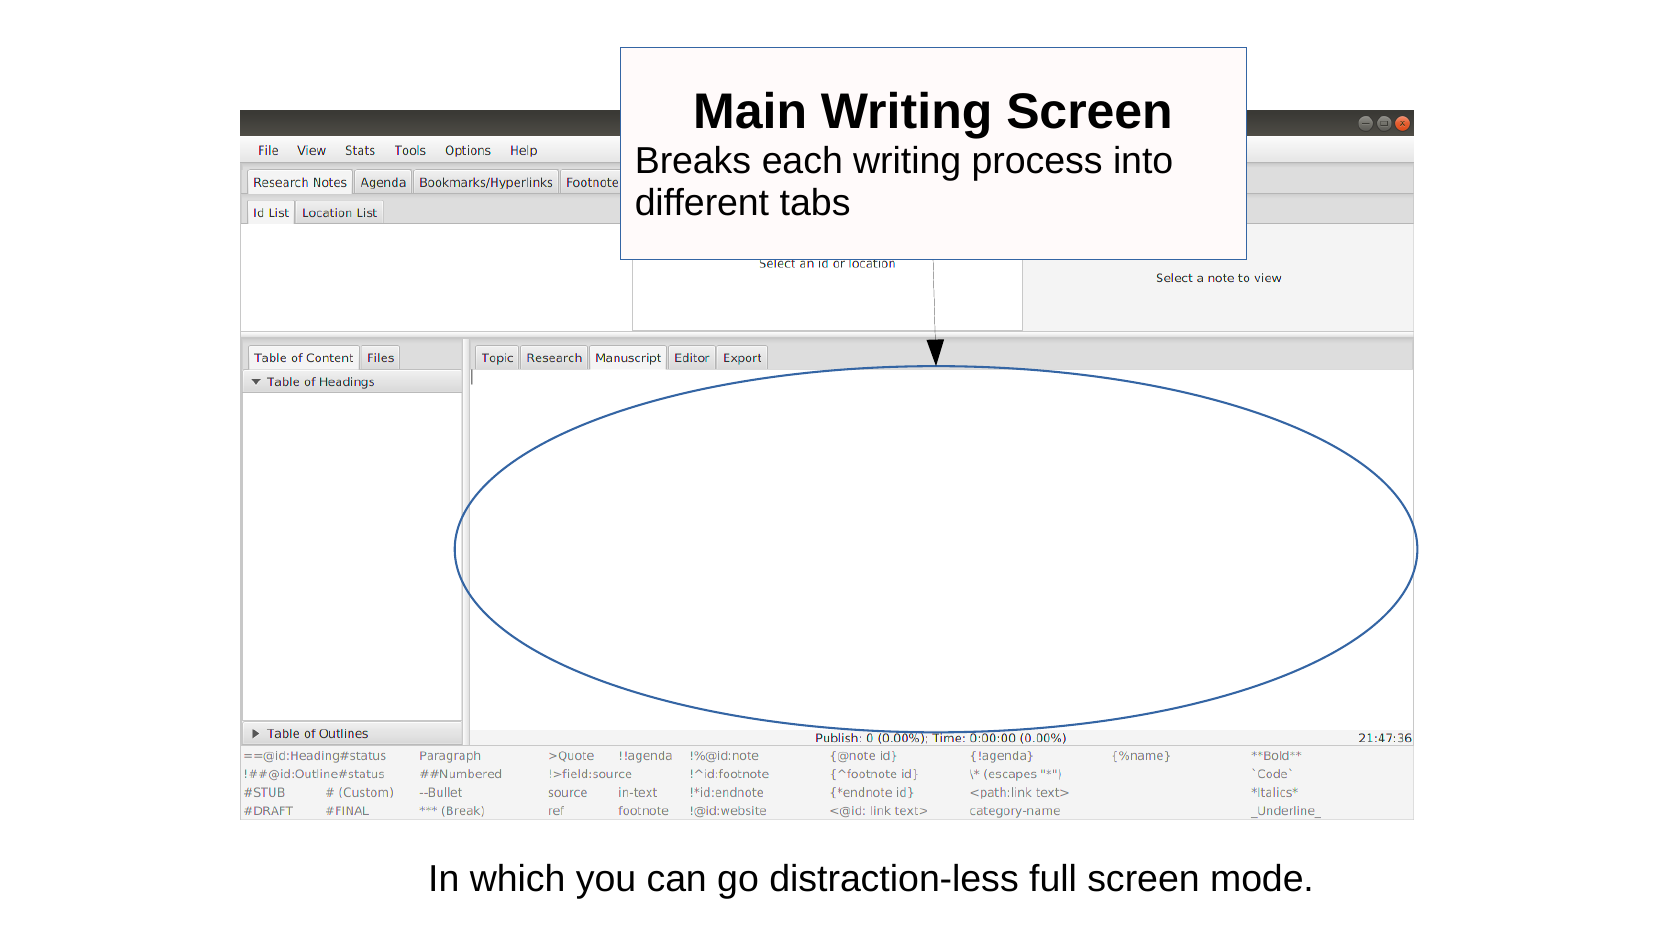

Main Writing Screen
Breaks each writing process into
different tabs
In which you can go distraction-less full screen mode.